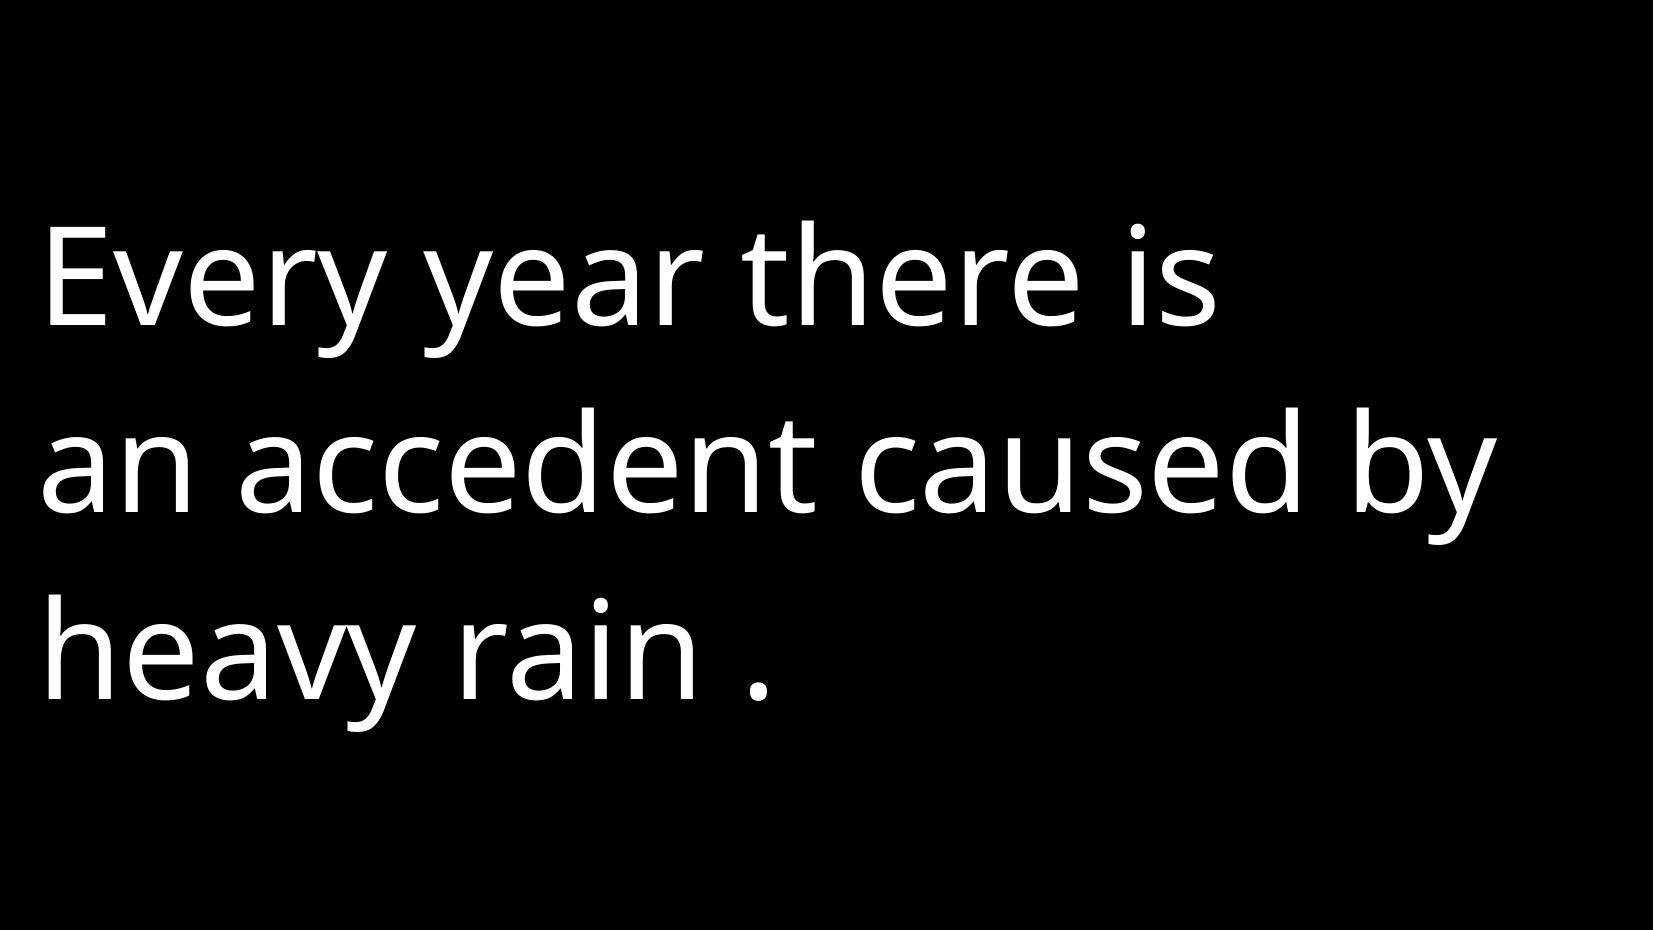

# Every year there is an accedent caused by heavy rain .